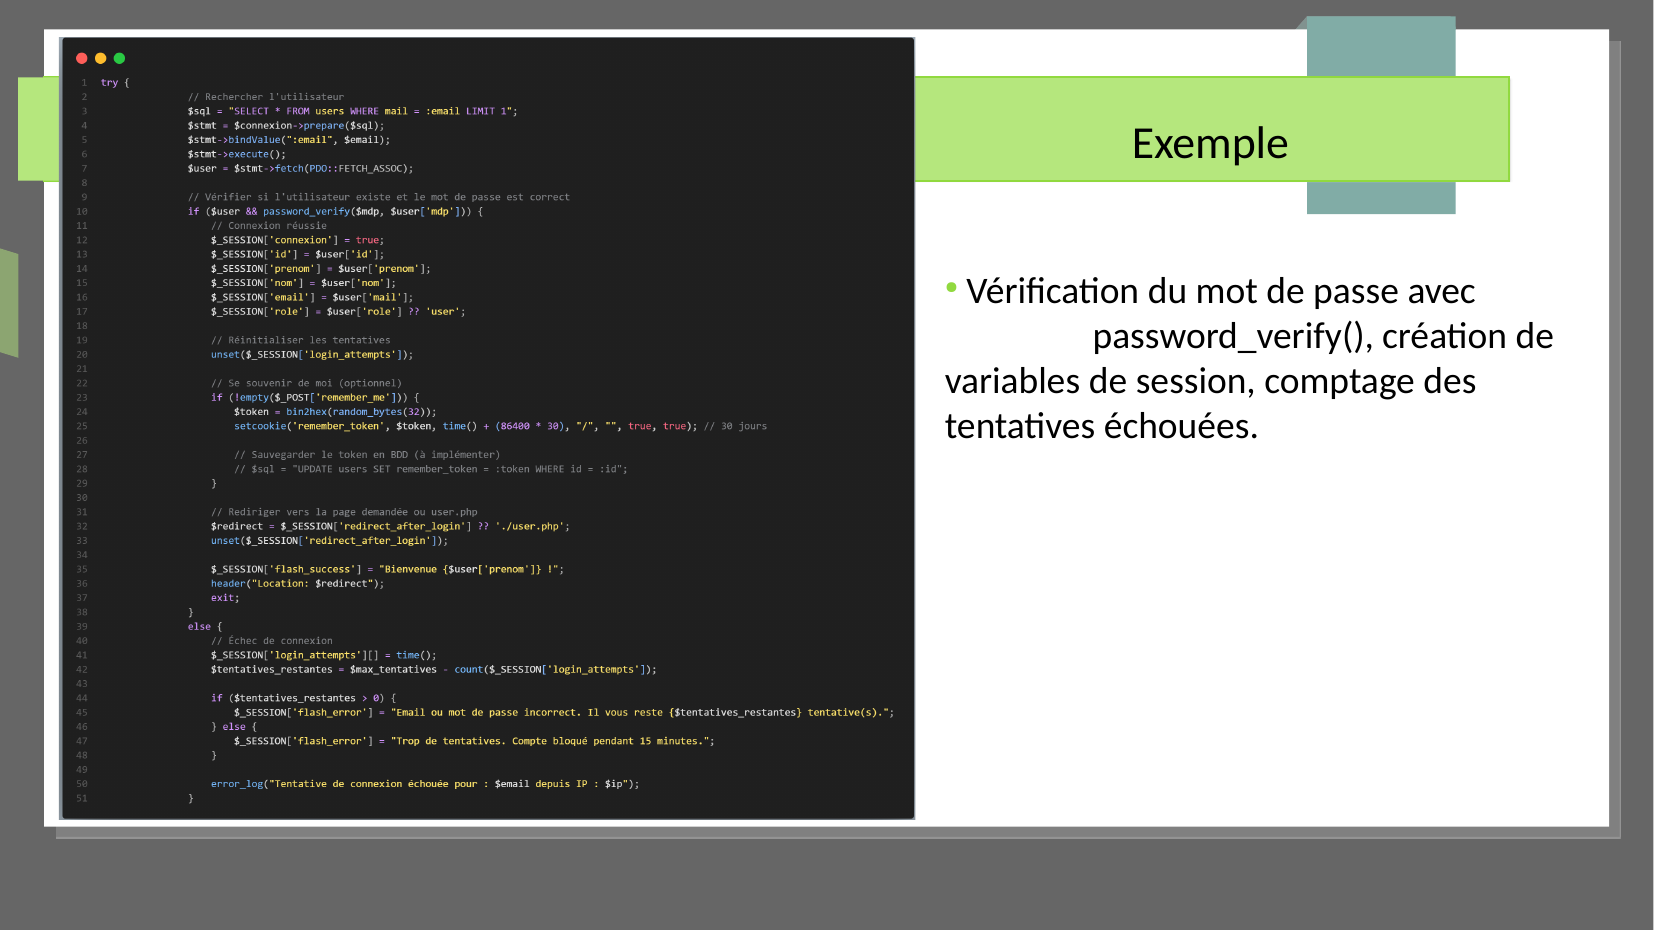

# Exemple
 Vérification du mot de passe avec 			password_verify(), création de variables de session, comptage des tentatives échouées.